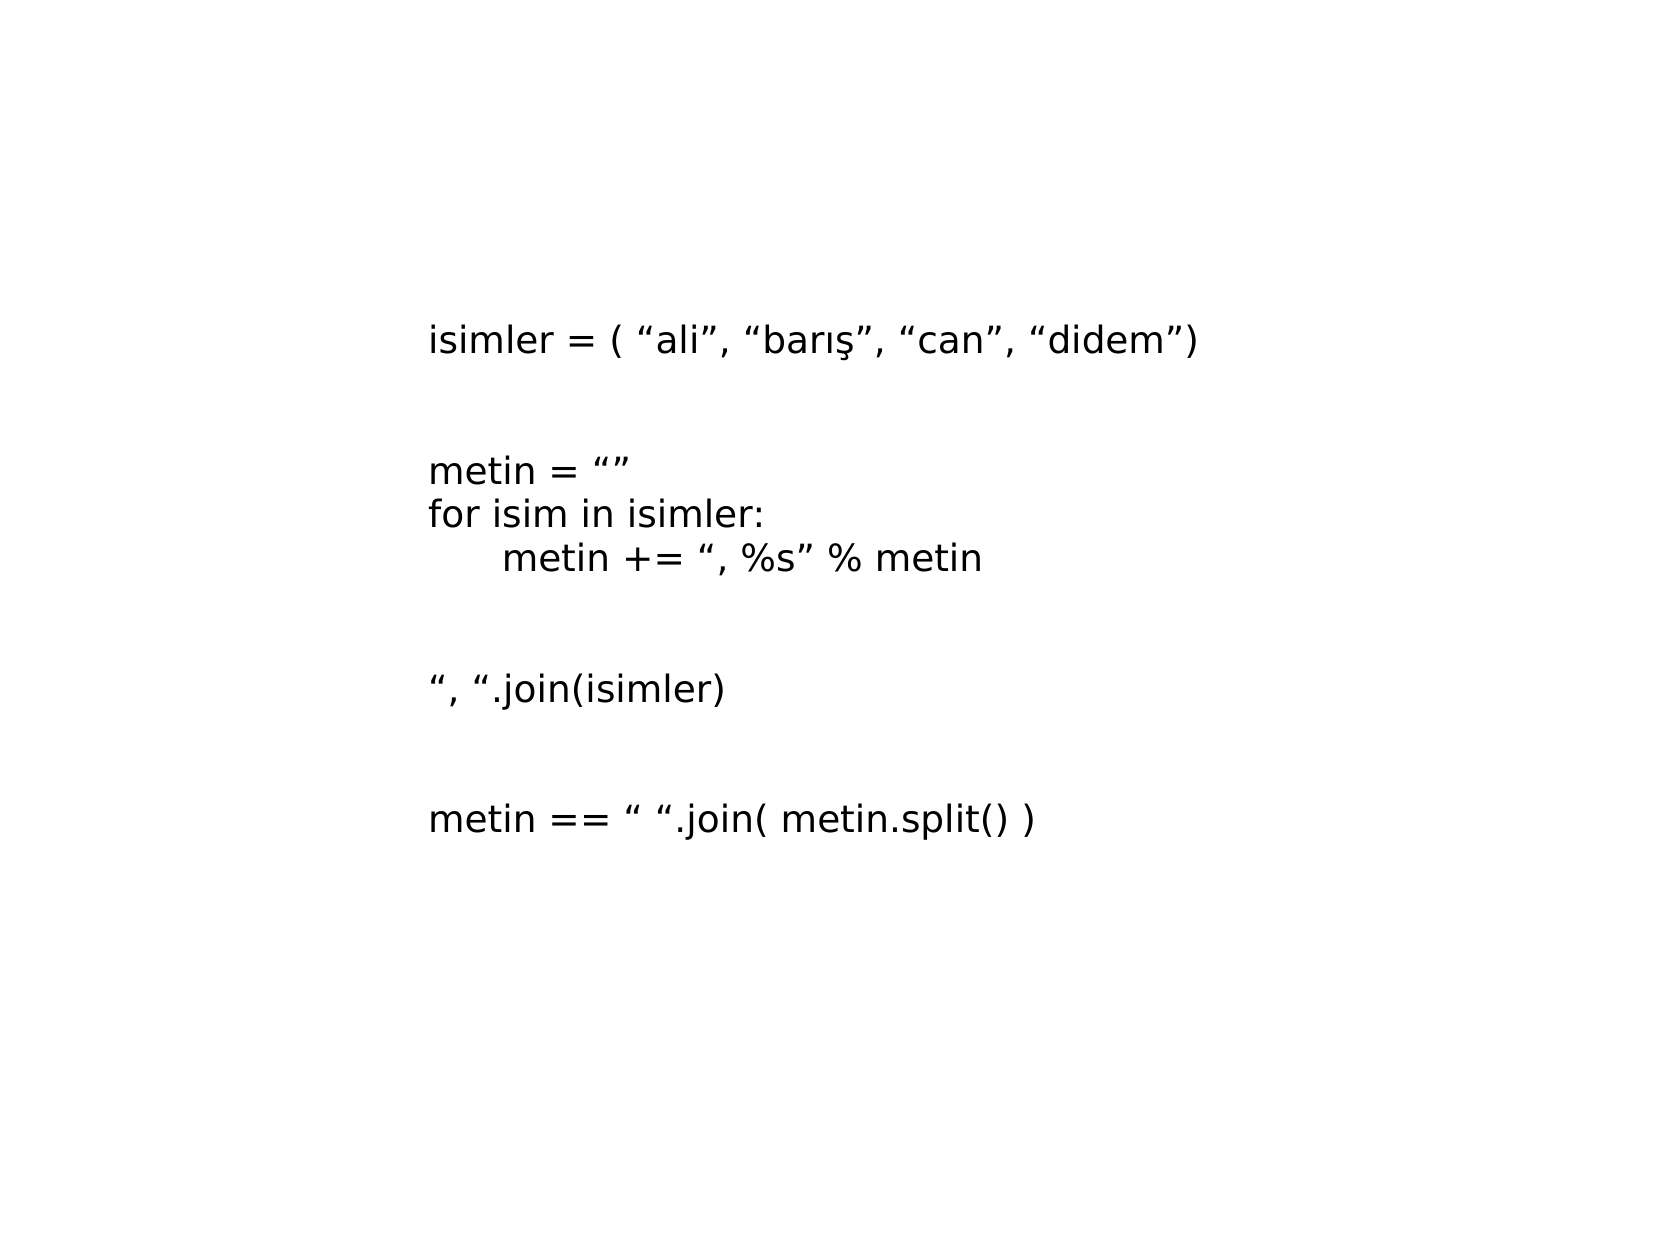

isimler = ( “ali”, “barış”, “can”, “didem”)
metin = “”
for isim in isimler:
	metin += “, %s” % metin
“, “.join(isimler)
metin == “ “.join( metin.split() )